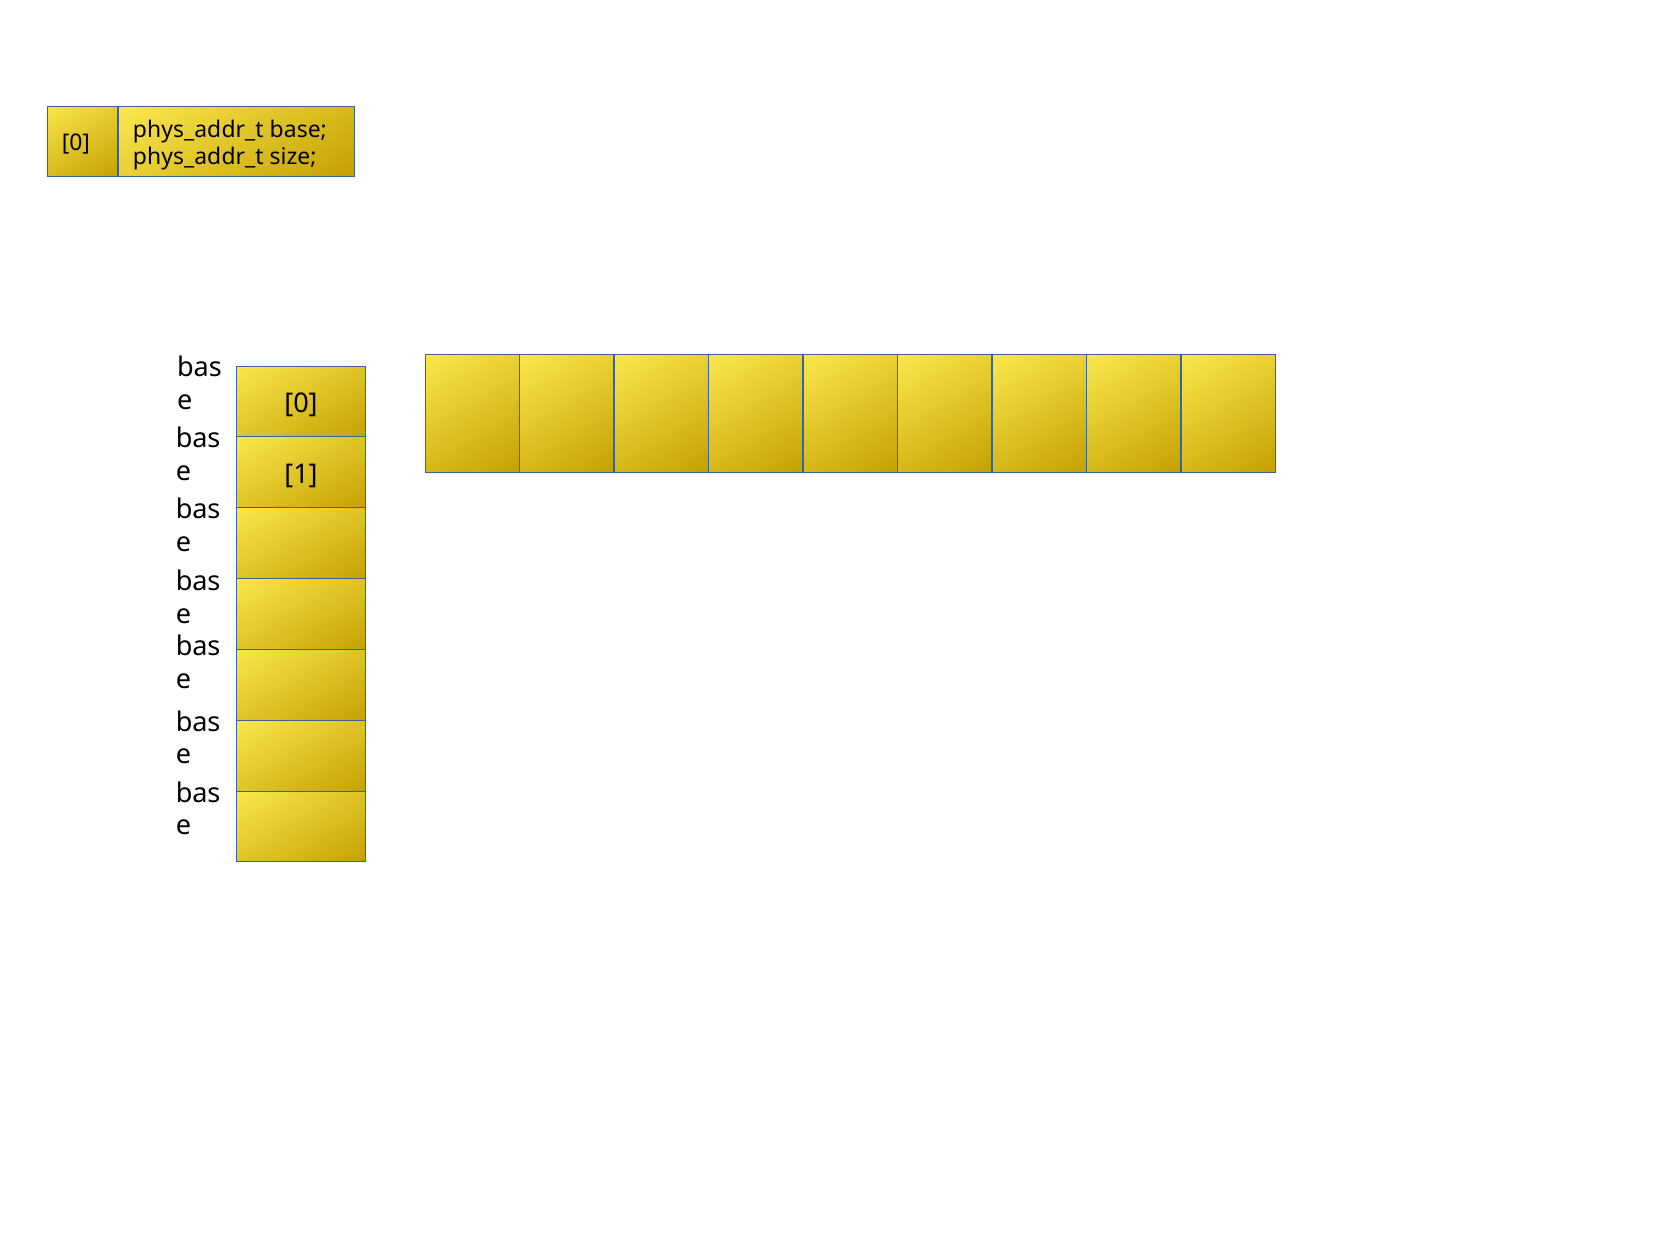

[0]
phys_addr_t base;
phys_addr_t size;
base
[0]
base
[1]
base
base
base
base
base